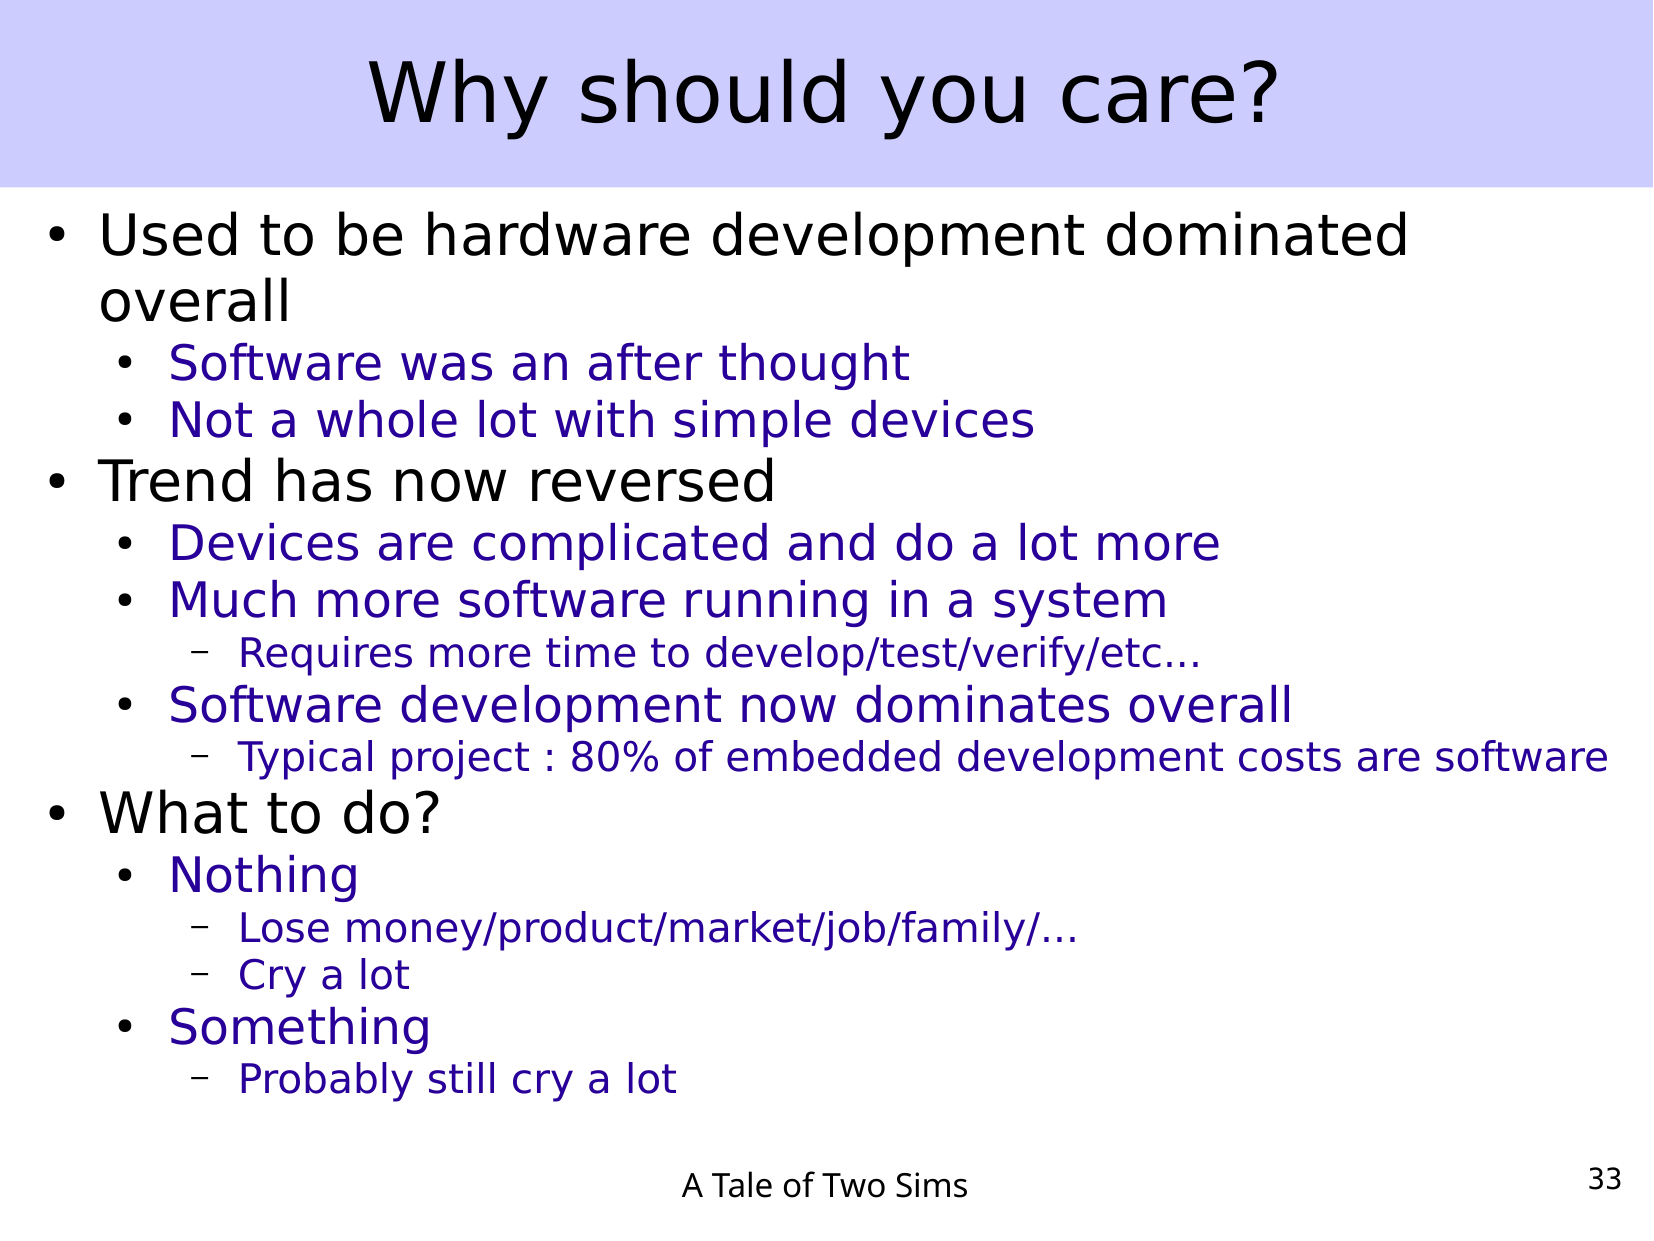

# Why should you care?
Used to be hardware development dominated overall
Software was an after thought
Not a whole lot with simple devices
Trend has now reversed
Devices are complicated and do a lot more
Much more software running in a system
Requires more time to develop/test/verify/etc...
Software development now dominates overall
Typical project : 80% of embedded development costs are software
What to do?
Nothing
Lose money/product/market/job/family/...
Cry a lot
Something
Probably still cry a lot
33